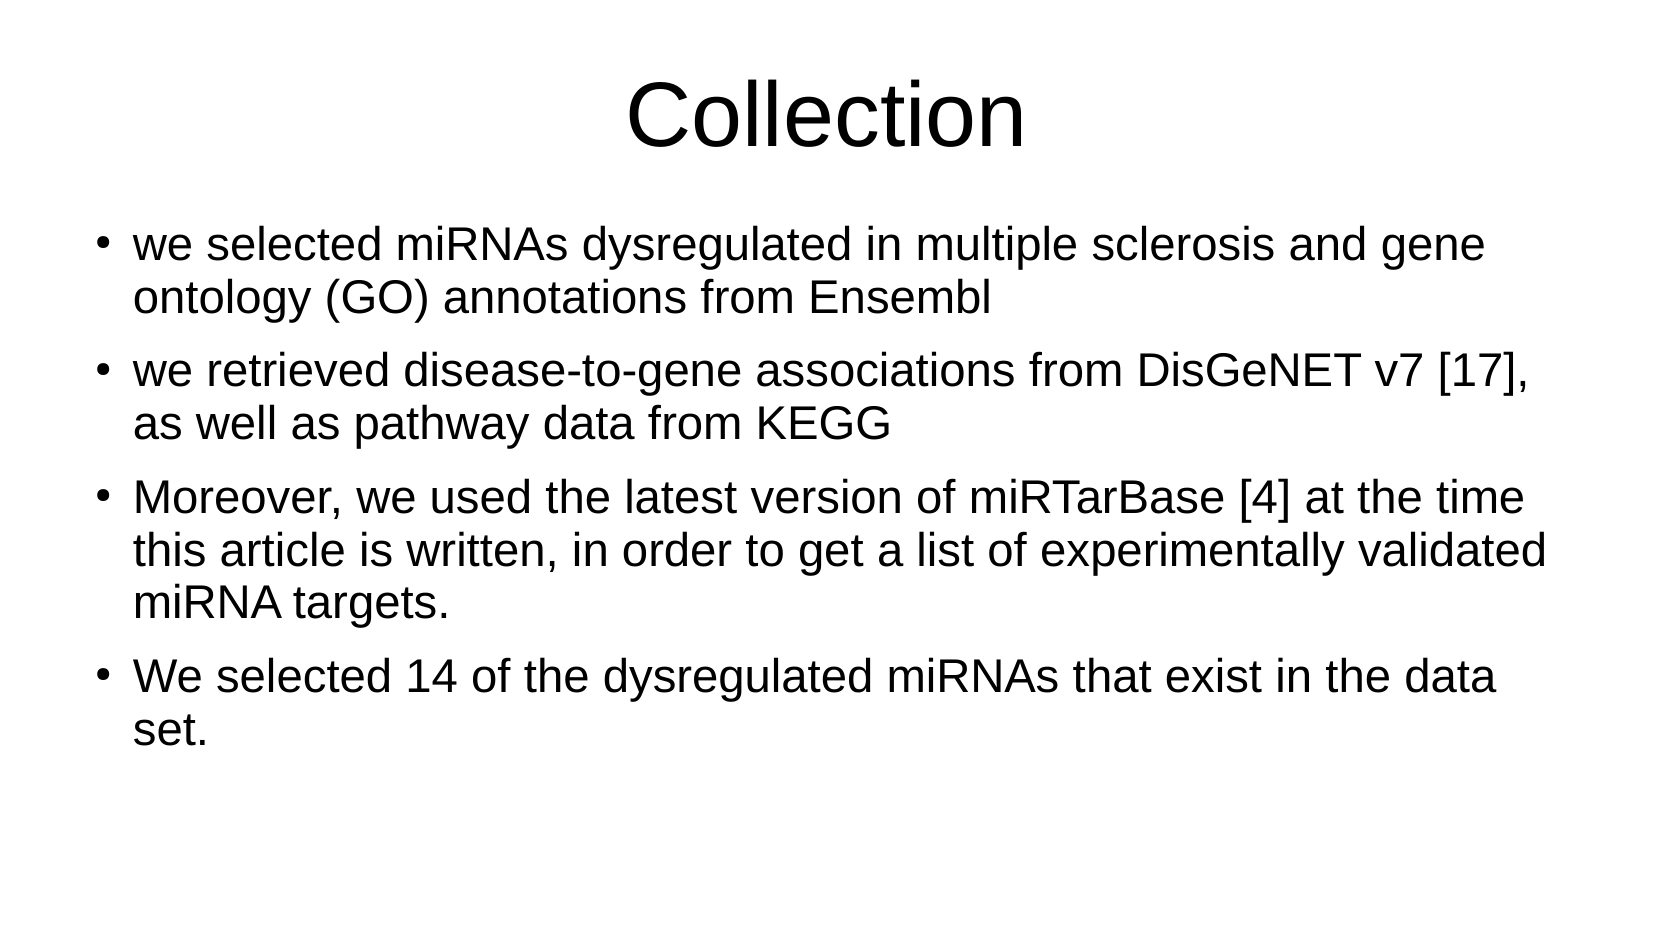

# Collection
we selected miRNAs dysregulated in multiple sclerosis and gene ontology (GO) annotations from Ensembl
we retrieved disease-to-gene associations from DisGeNET v7 [17], as well as pathway data from KEGG
Moreover, we used the latest version of miRTarBase [4] at the time this article is written, in order to get a list of experimentally validated miRNA targets.
We selected 14 of the dysregulated miRNAs that exist in the data set.